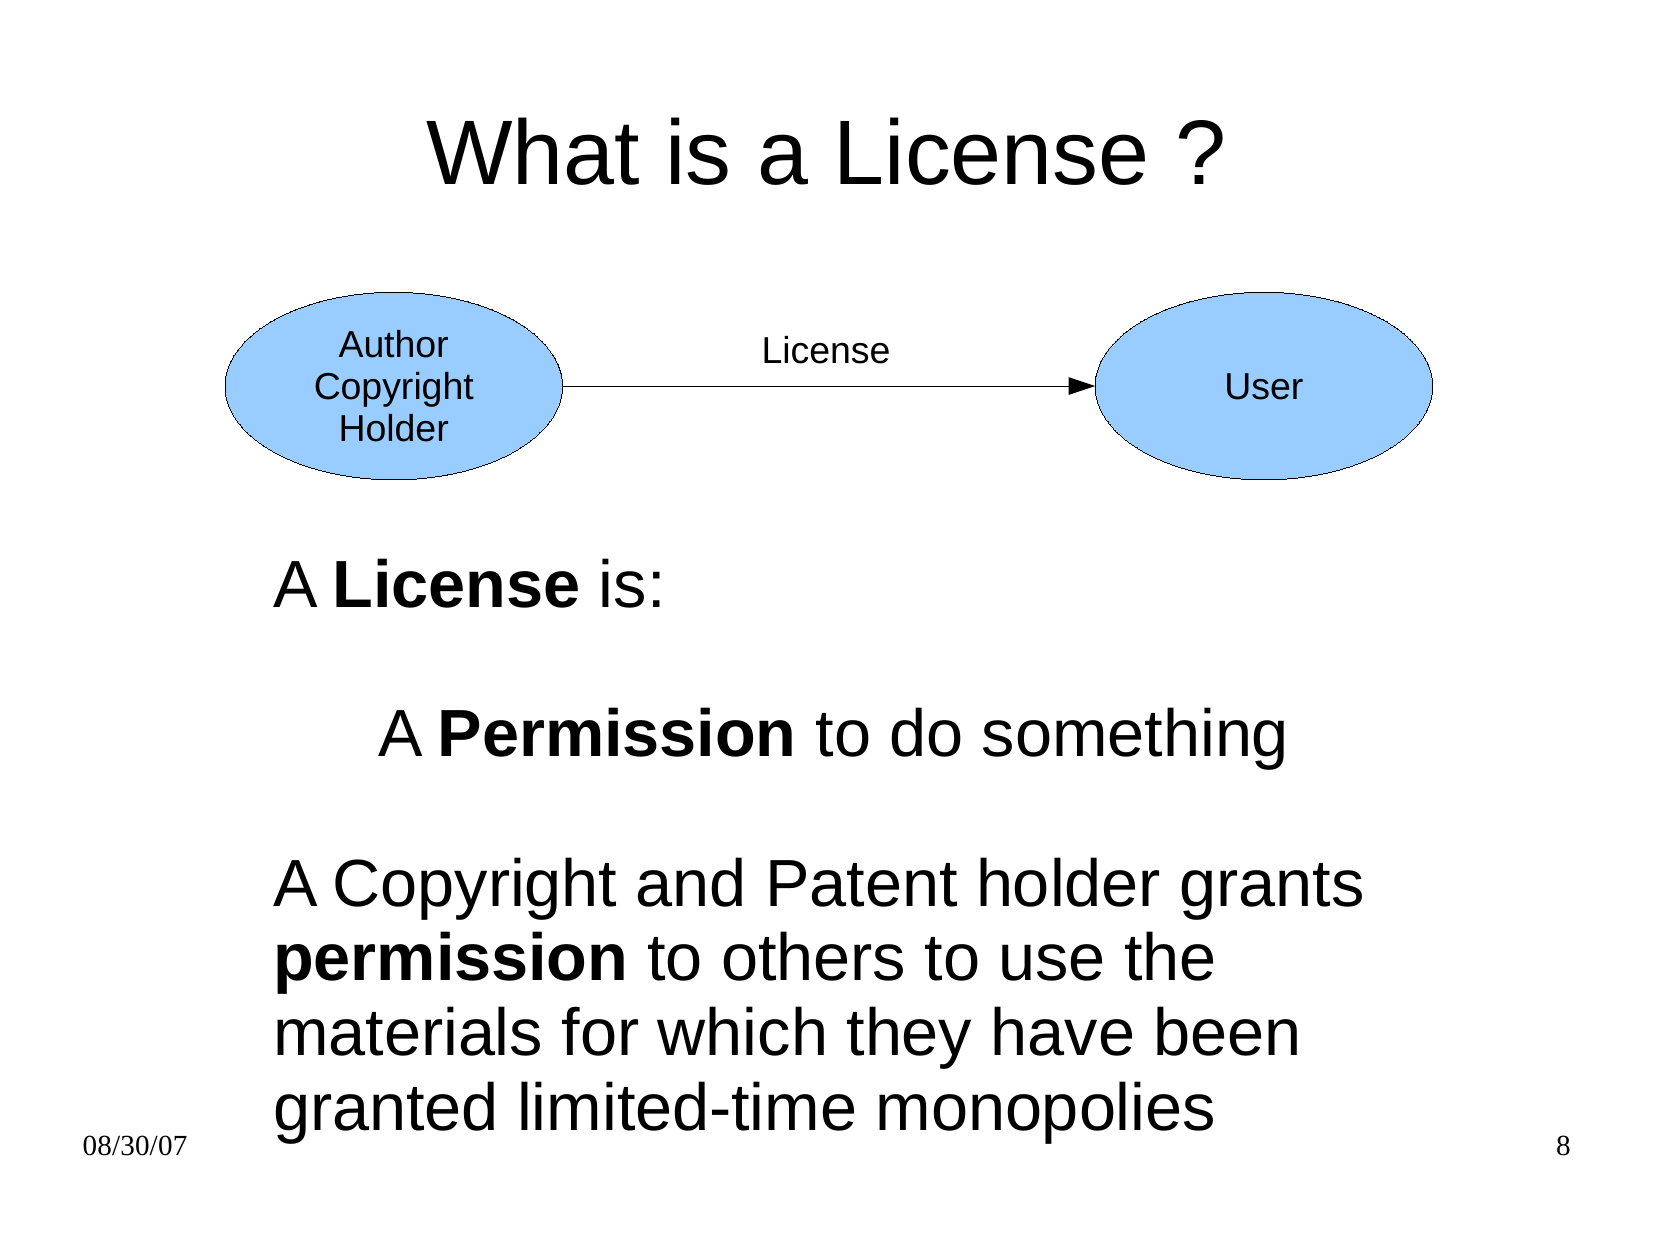

# What is a License ?
Author
Copyright
Holder
User
License
A License is:
A Permission to do something
A Copyright and Patent holder grants permission to others to use the materials for which they have been granted limited-time monopolies
08/30/07
8